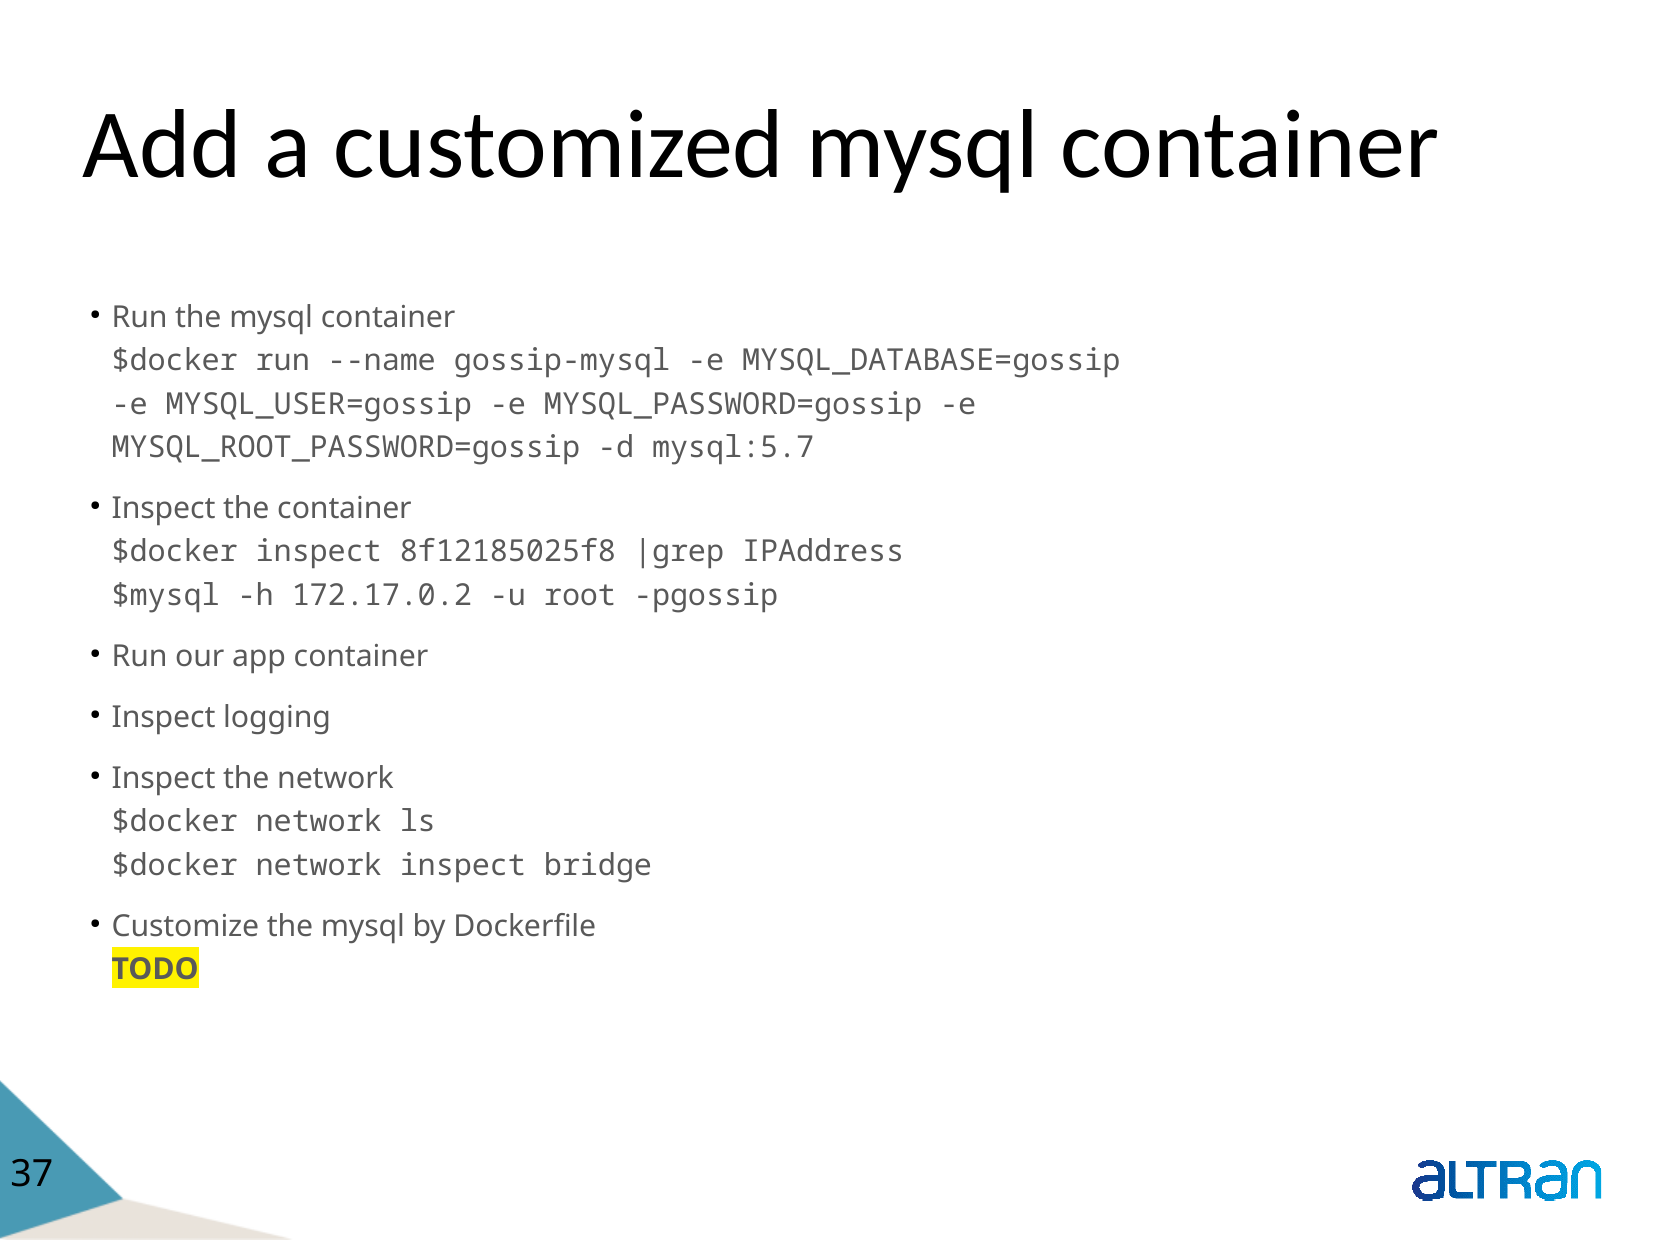

Add a customized mysql container
# Run the mysql container $docker run --name gossip-mysql -e MYSQL_DATABASE=gossip -e MYSQL_USER=gossip -e MYSQL_PASSWORD=gossip -e MYSQL_ROOT_PASSWORD=gossip -d mysql:5.7
Inspect the container
$docker inspect 8f12185025f8 |grep IPAddress
$mysql -h 172.17.0.2 -u root -pgossip
Run our app container
Inspect logging
Inspect the network
$docker network ls
$docker network inspect bridge
Customize the mysql by Dockerfile
TODO
37